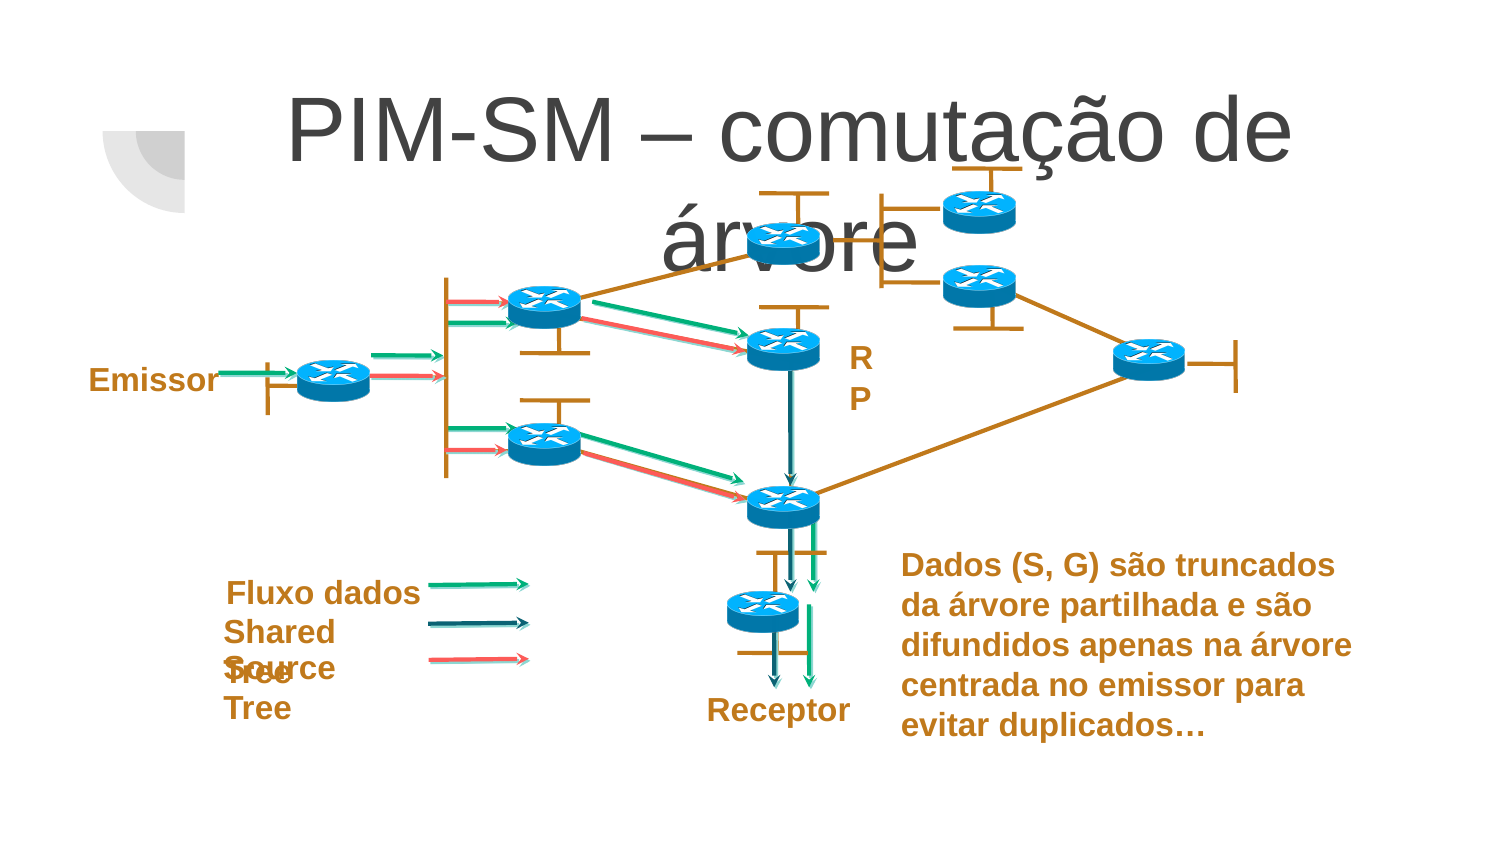

# PIM-SM – comutação de árvore
RP
Emissor
Dados (S, G) são truncados da árvore partilhada e são difundidos apenas na árvore
centrada no emissor para evitar duplicados…
Fluxo dados
Shared Tree
Source Tree
Receptor